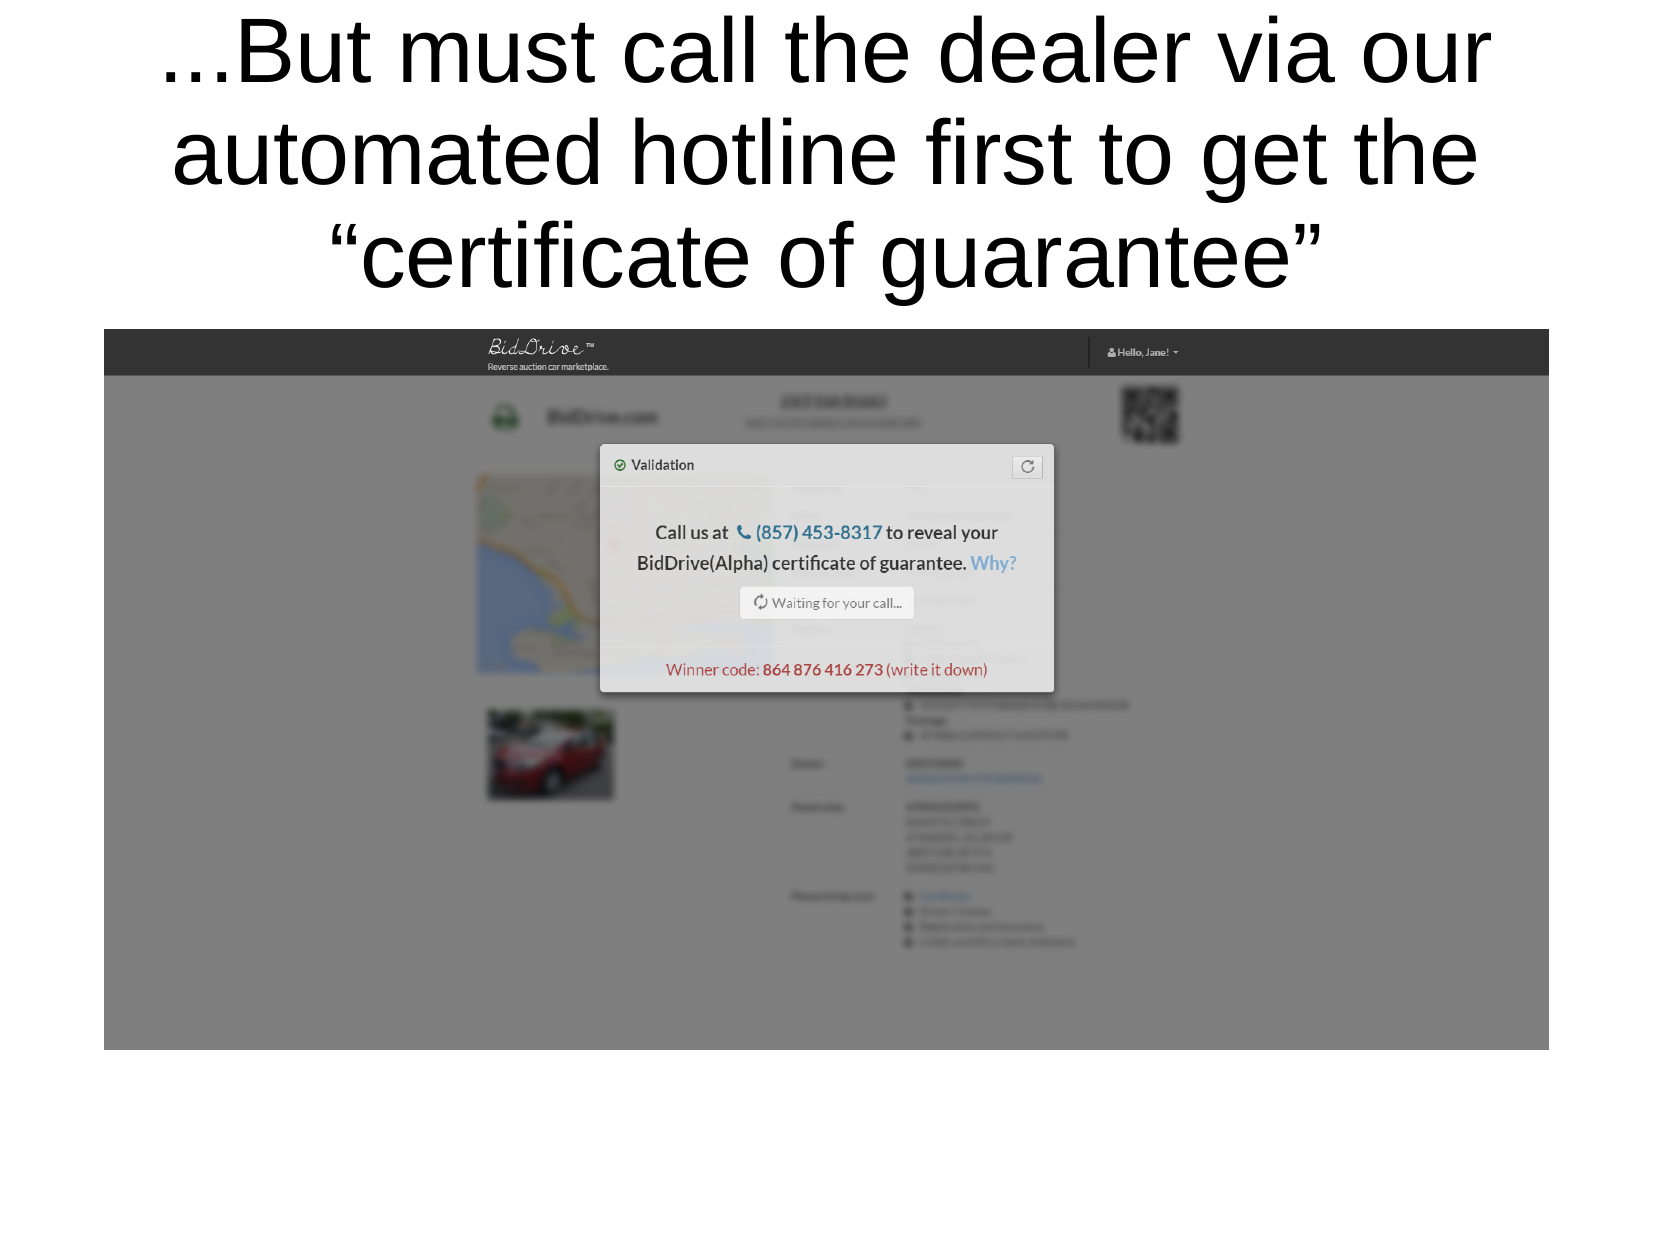

# ...But must call the dealer via our automated hotline first to get the “certificate of guarantee”